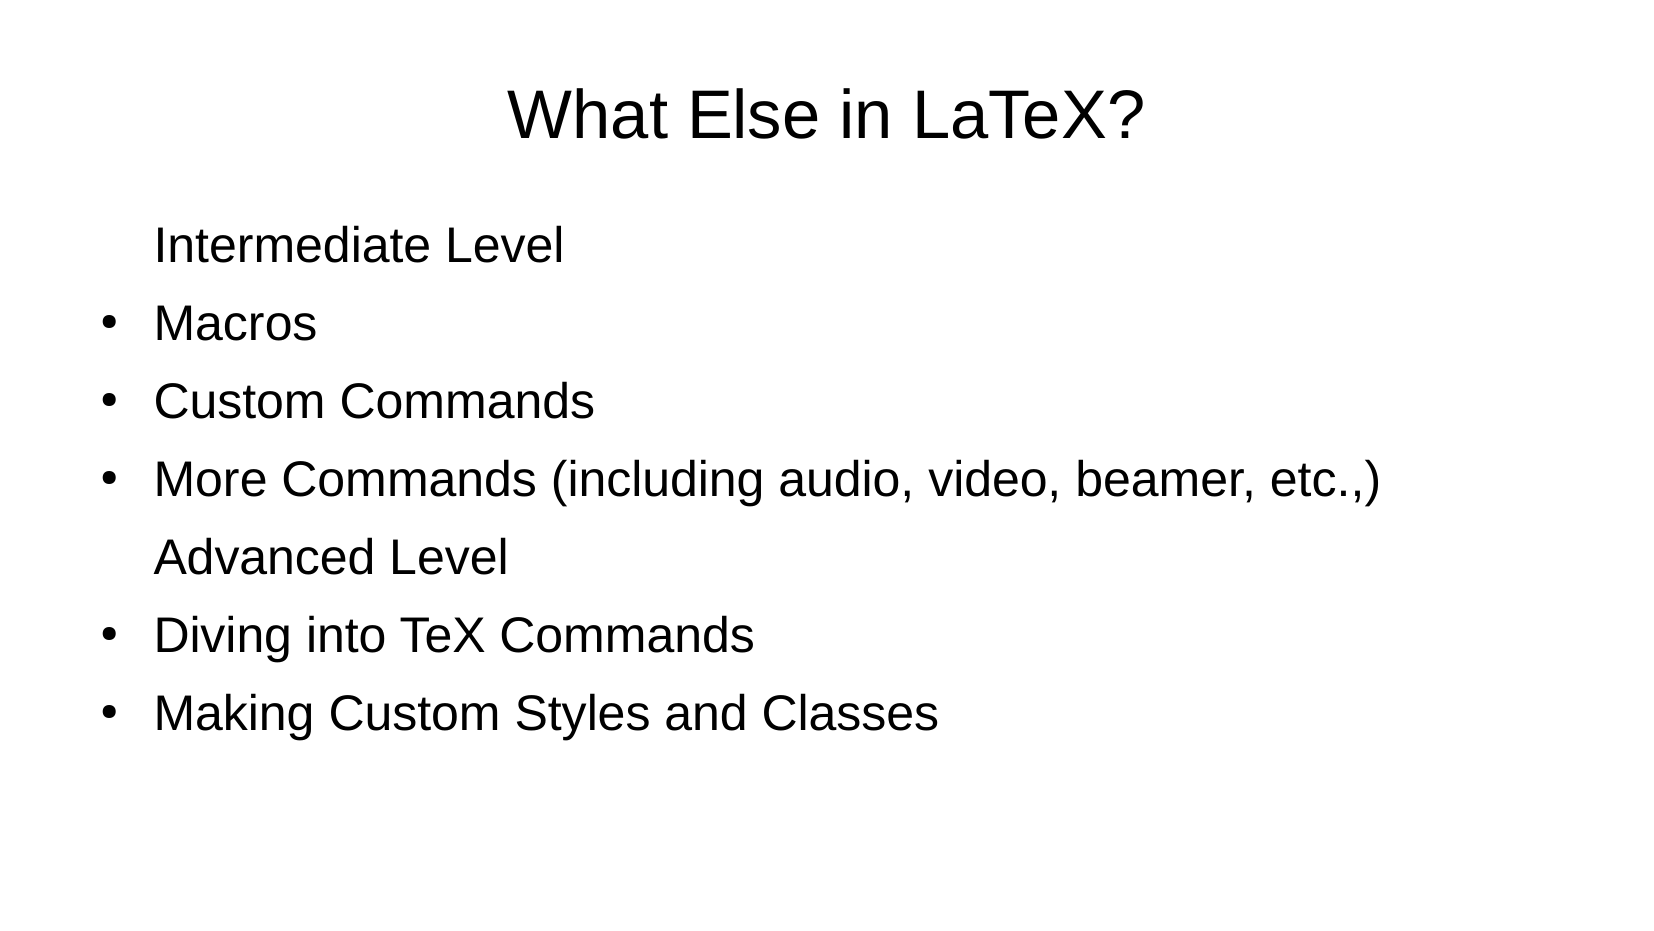

# What Else in LaTeX?
Intermediate Level
Macros
Custom Commands
More Commands (including audio, video, beamer, etc.,)
Advanced Level
Diving into TeX Commands
Making Custom Styles and Classes